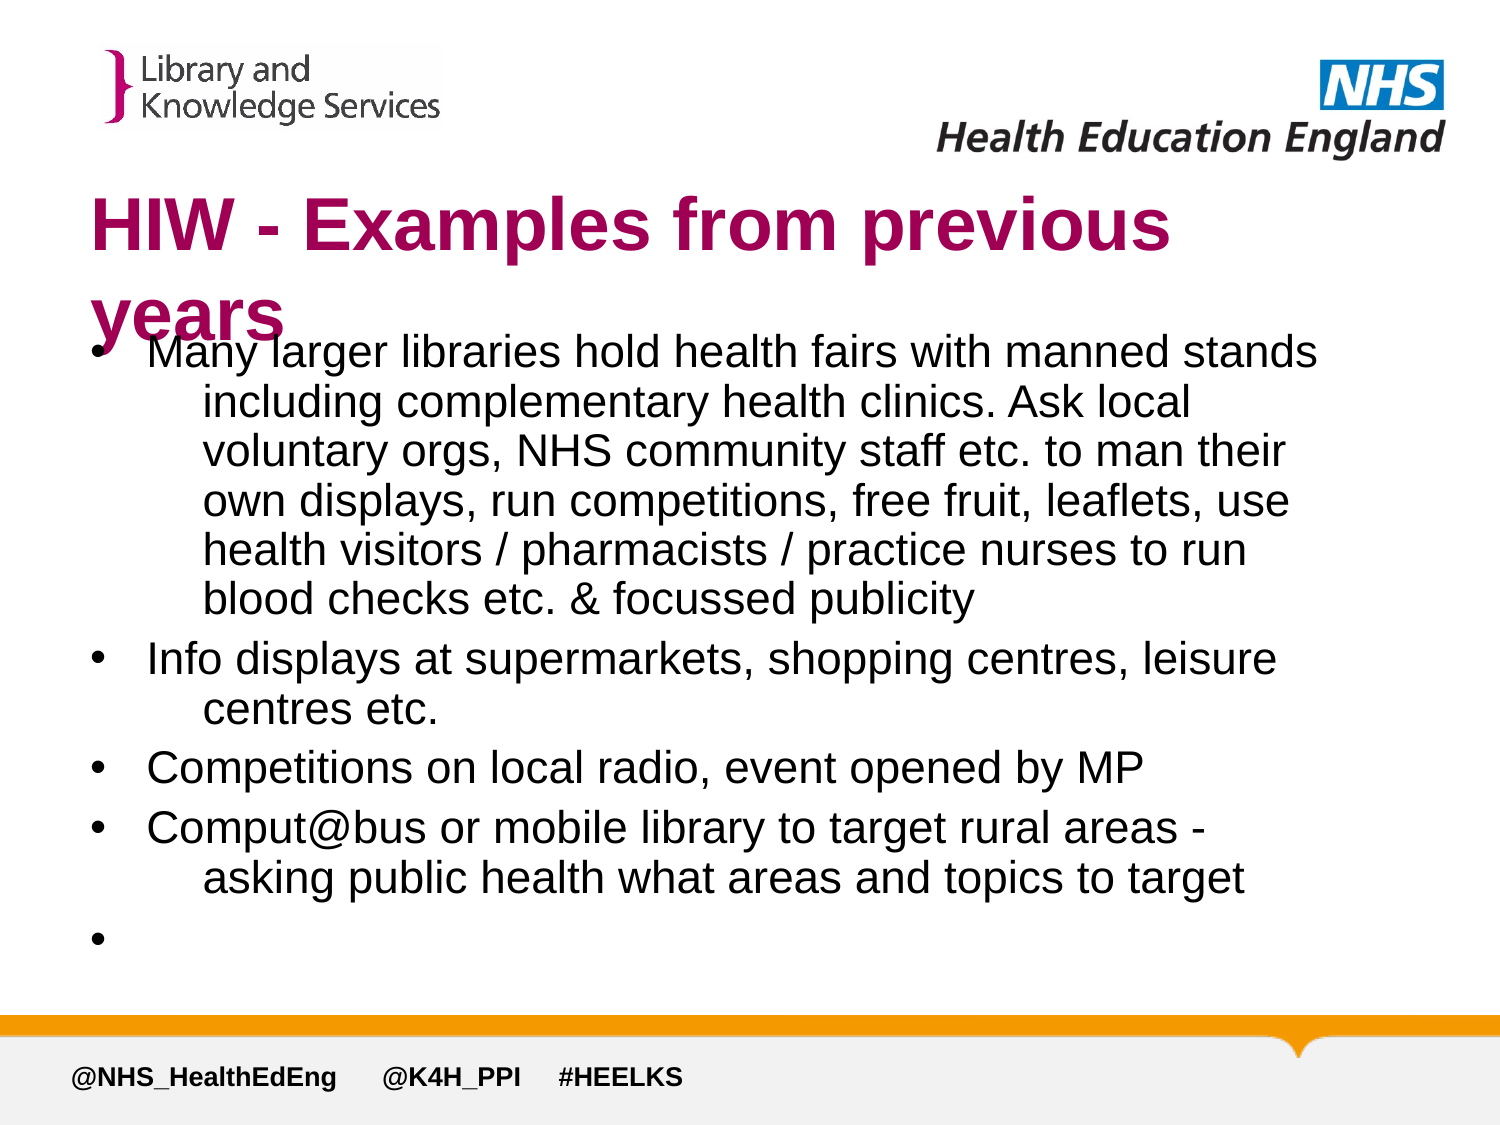

# HIW - Examples from previous years
Many larger libraries hold health fairs with manned stands including complementary health clinics. Ask local voluntary orgs, NHS community staff etc. to man their own displays, run competitions, free fruit, leaflets, use health visitors / pharmacists / practice nurses to run blood checks etc. & focussed publicity
Info displays at supermarkets, shopping centres, leisure centres etc.
Competitions on local radio, event opened by MP
Comput@bus or mobile library to target rural areas - asking public health what areas and topics to target
@NHS_HealthEdEng @K4H_PPI #HEELKS